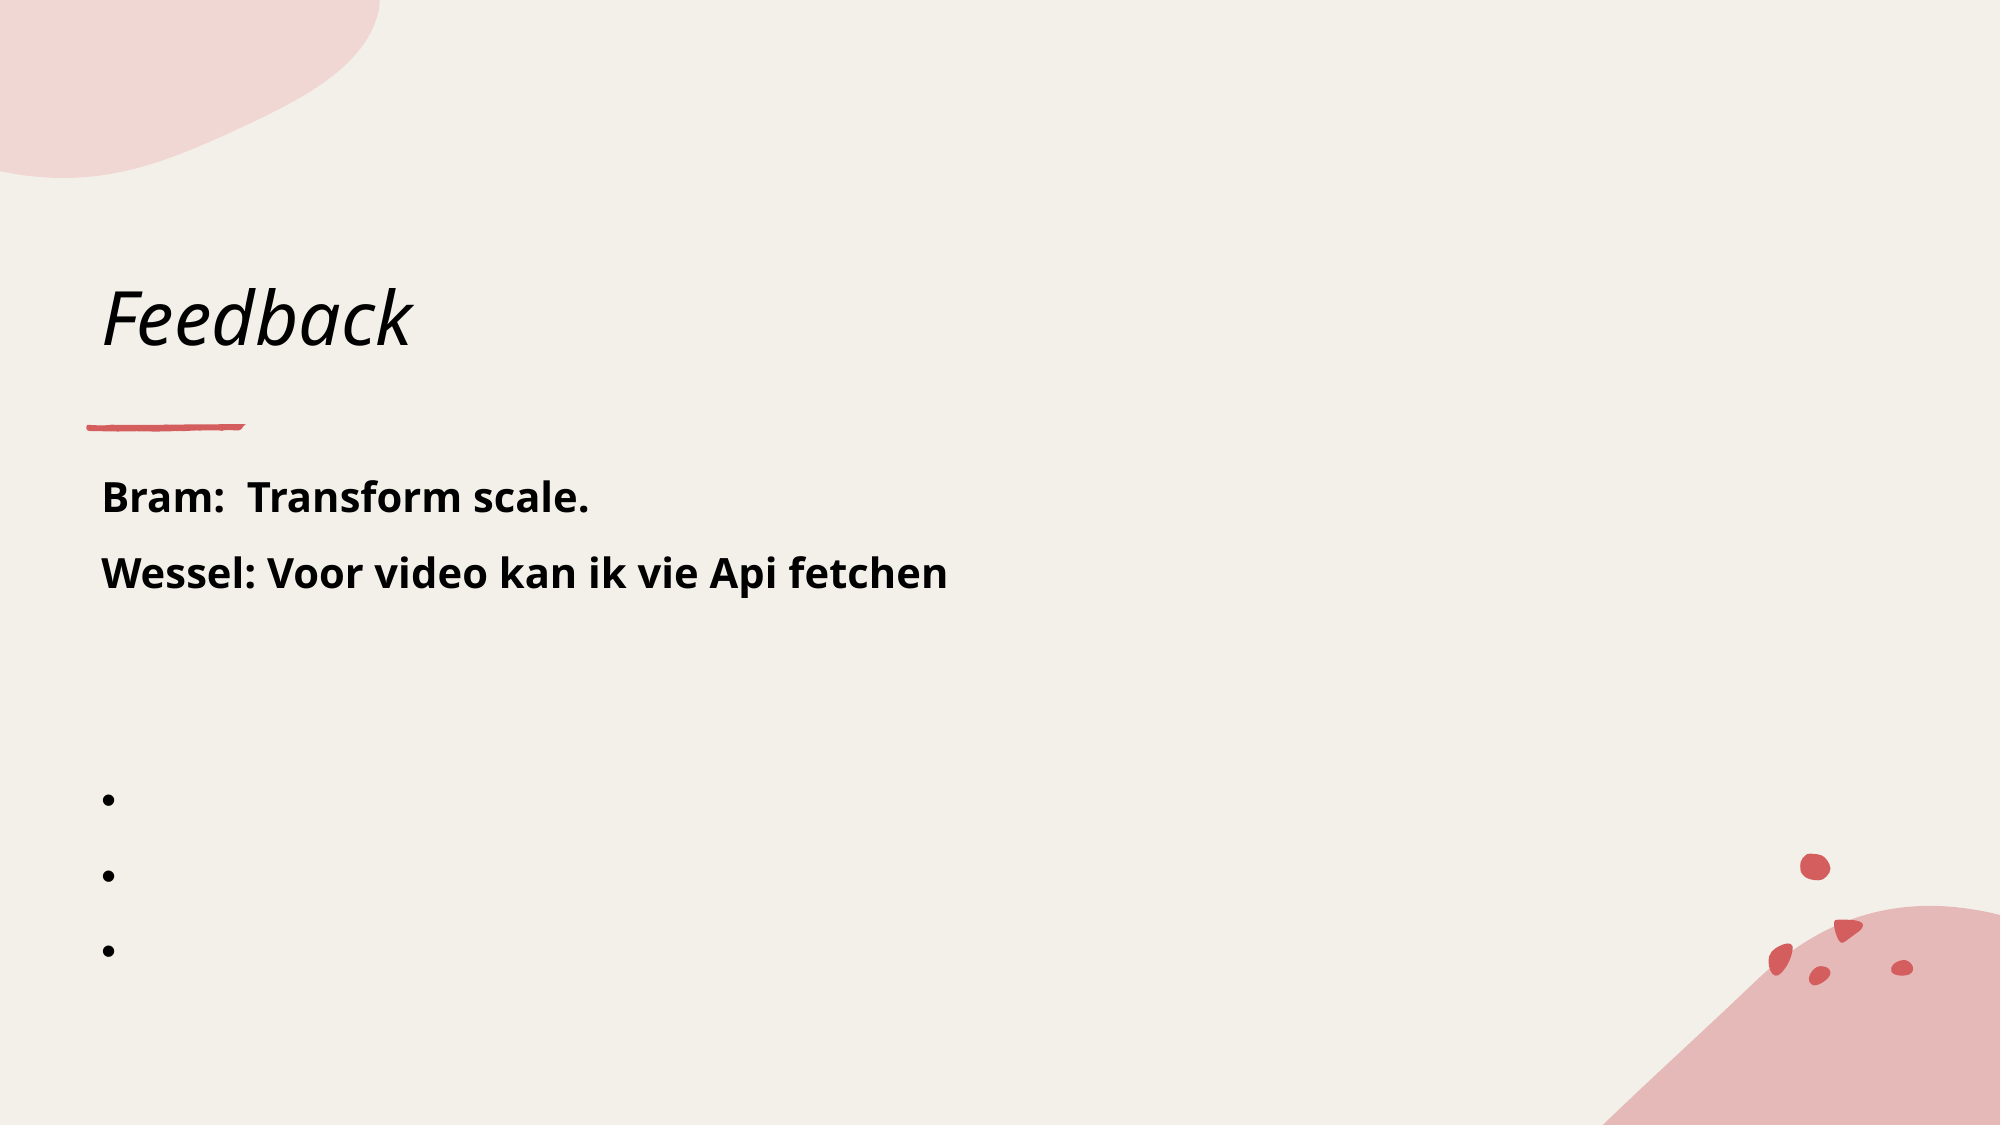

# Feedback
Bram: Transform scale.
Wessel: Voor video kan ik vie Api fetchen